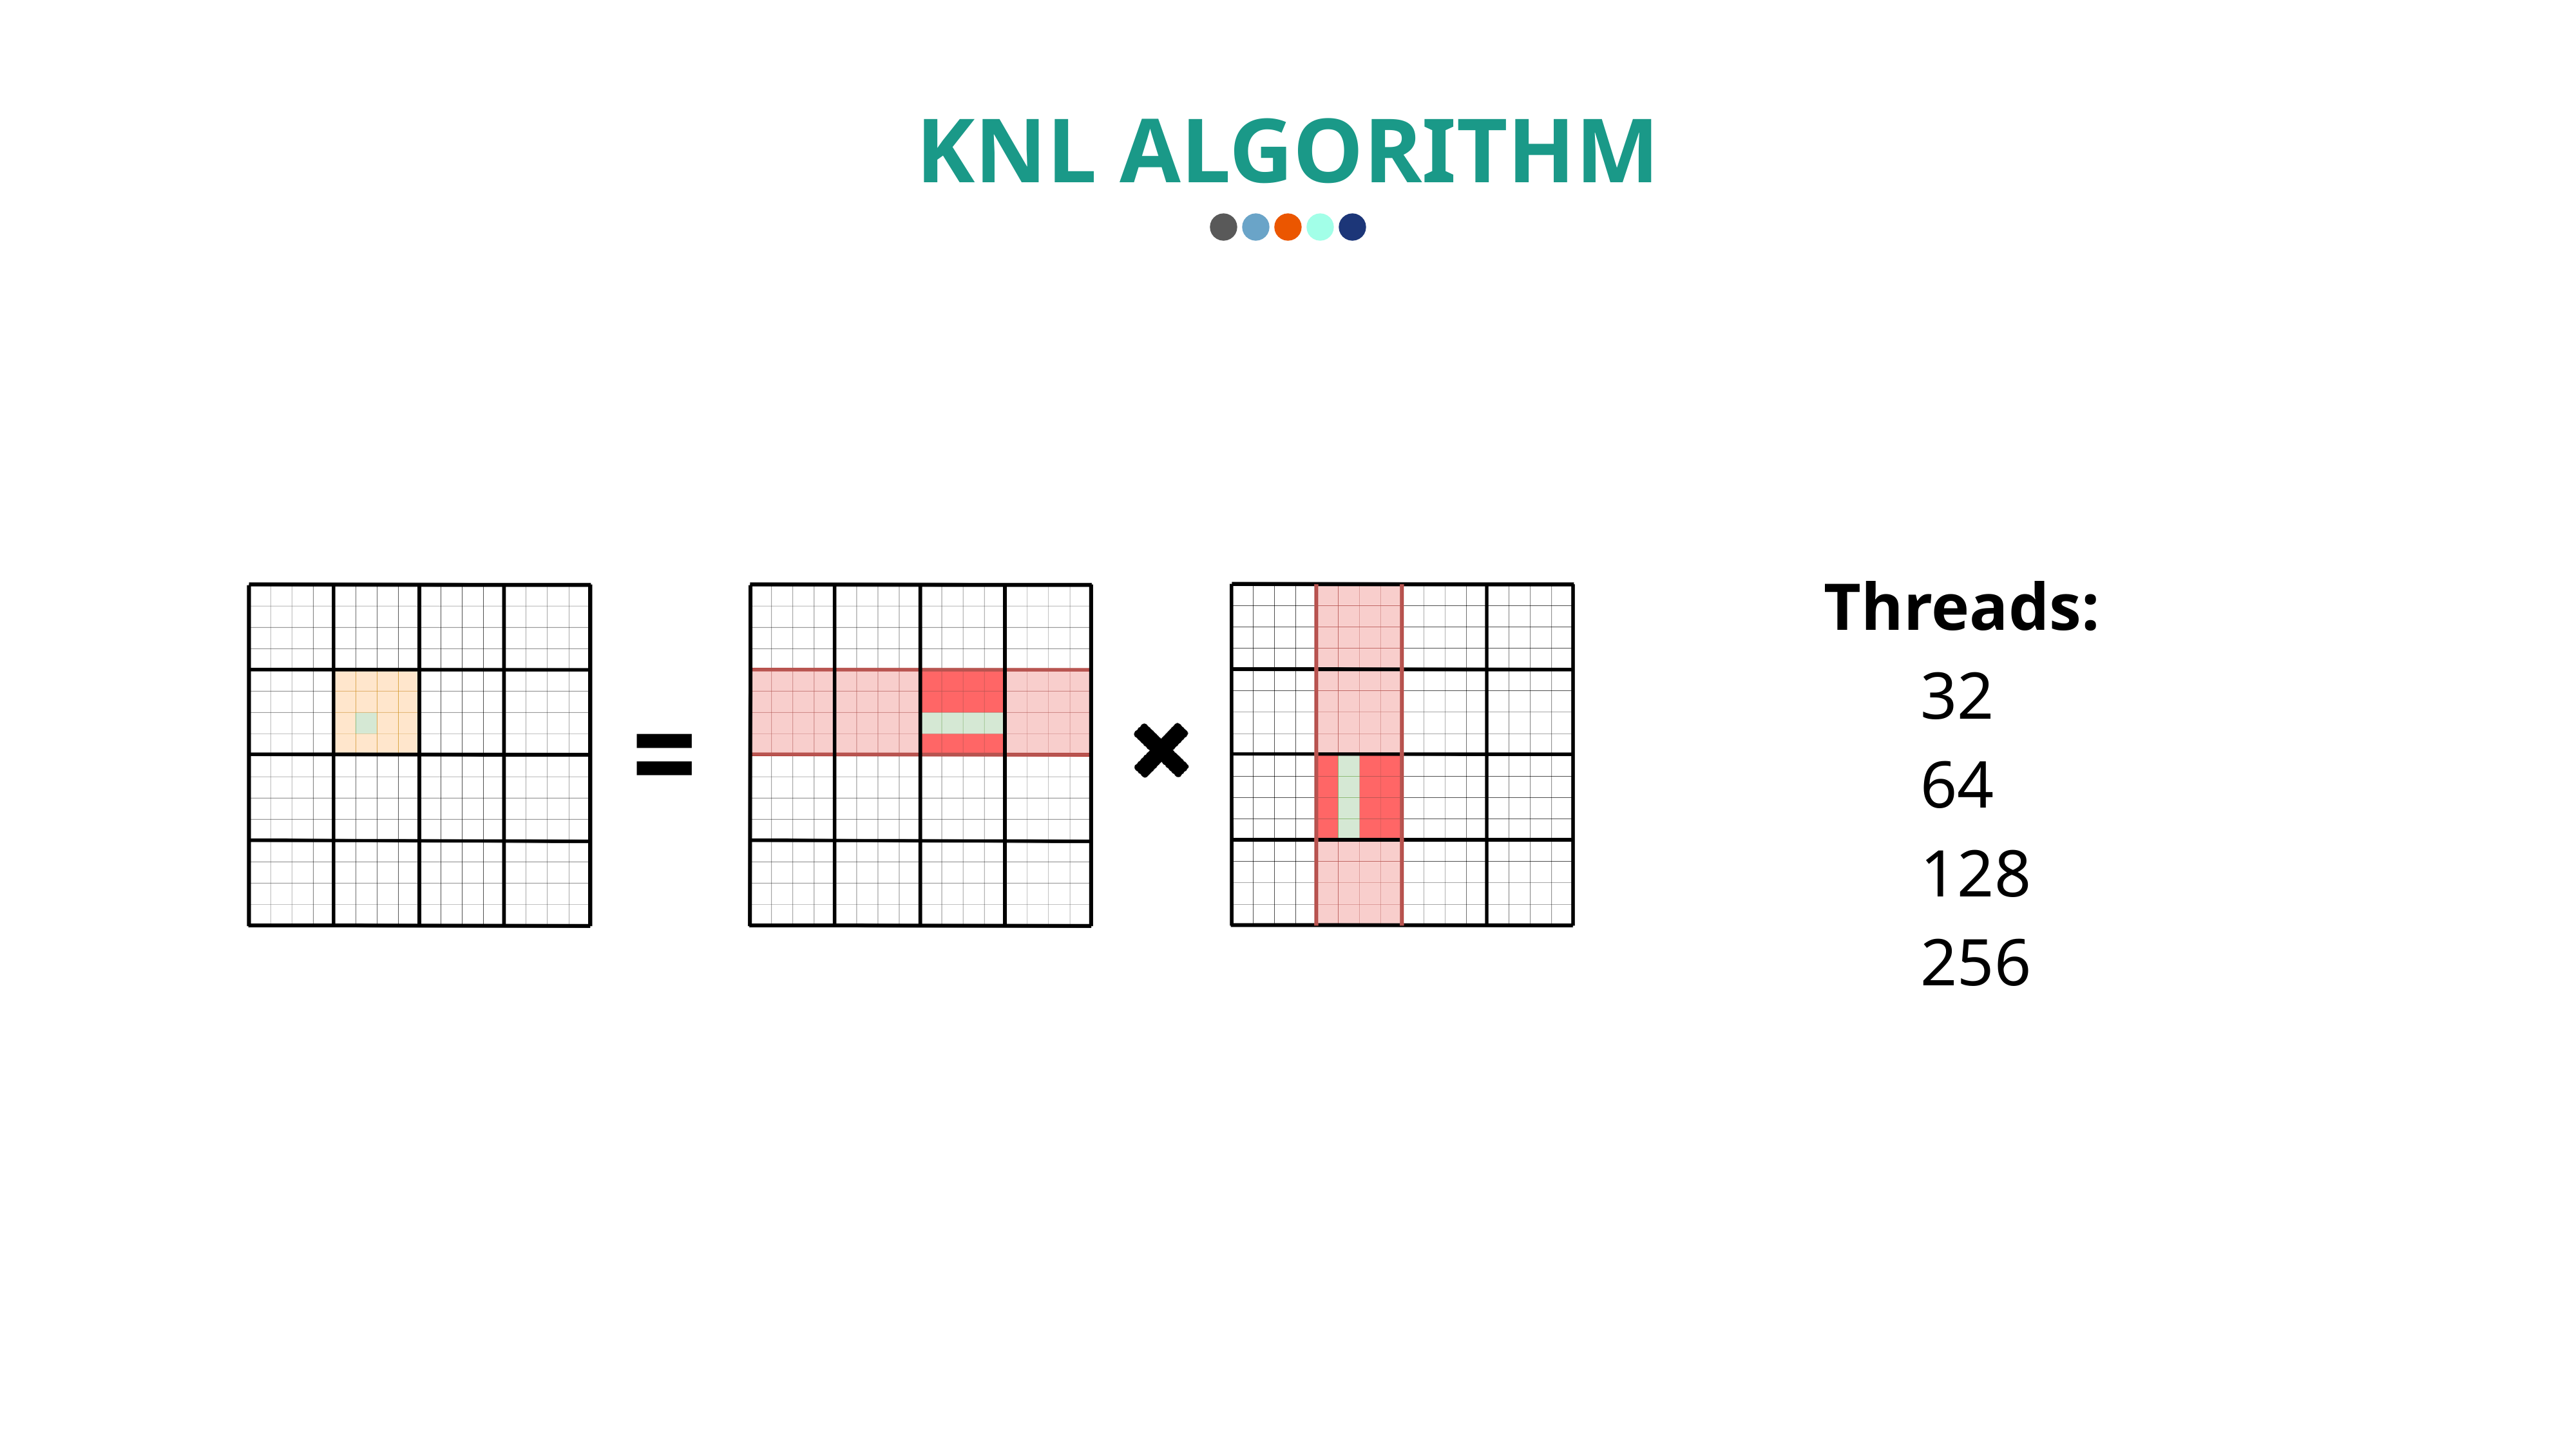

KNL ALGORITHM
Threads:
32
64
128
256